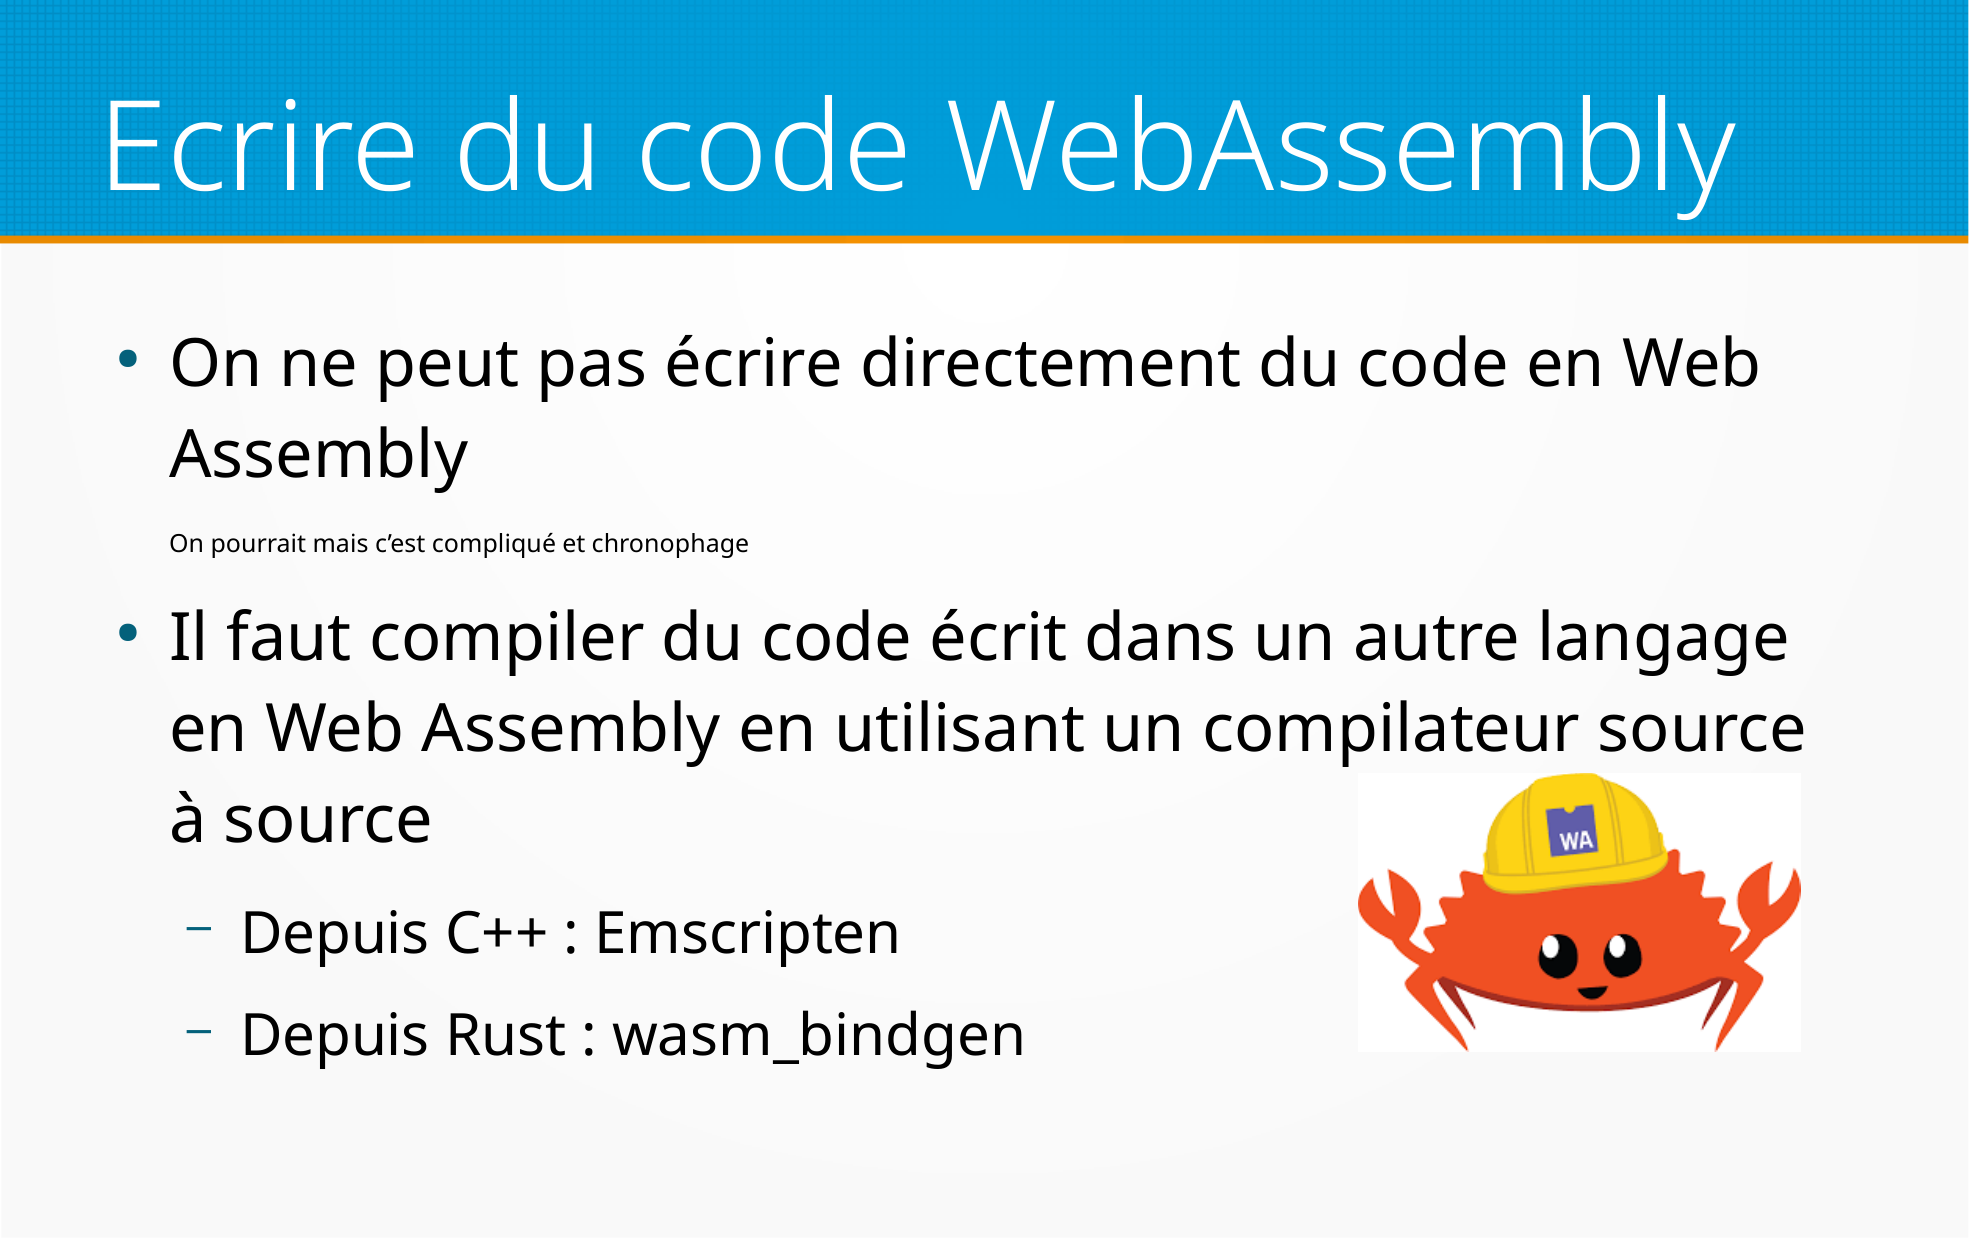

# Ecrire du code WebAssembly
On ne peut pas écrire directement du code en Web Assembly
On pourrait mais c’est compliqué et chronophage
Il faut compiler du code écrit dans un autre langage en Web Assembly en utilisant un compilateur source à source
Depuis C++ : Emscripten
Depuis Rust : wasm_bindgen